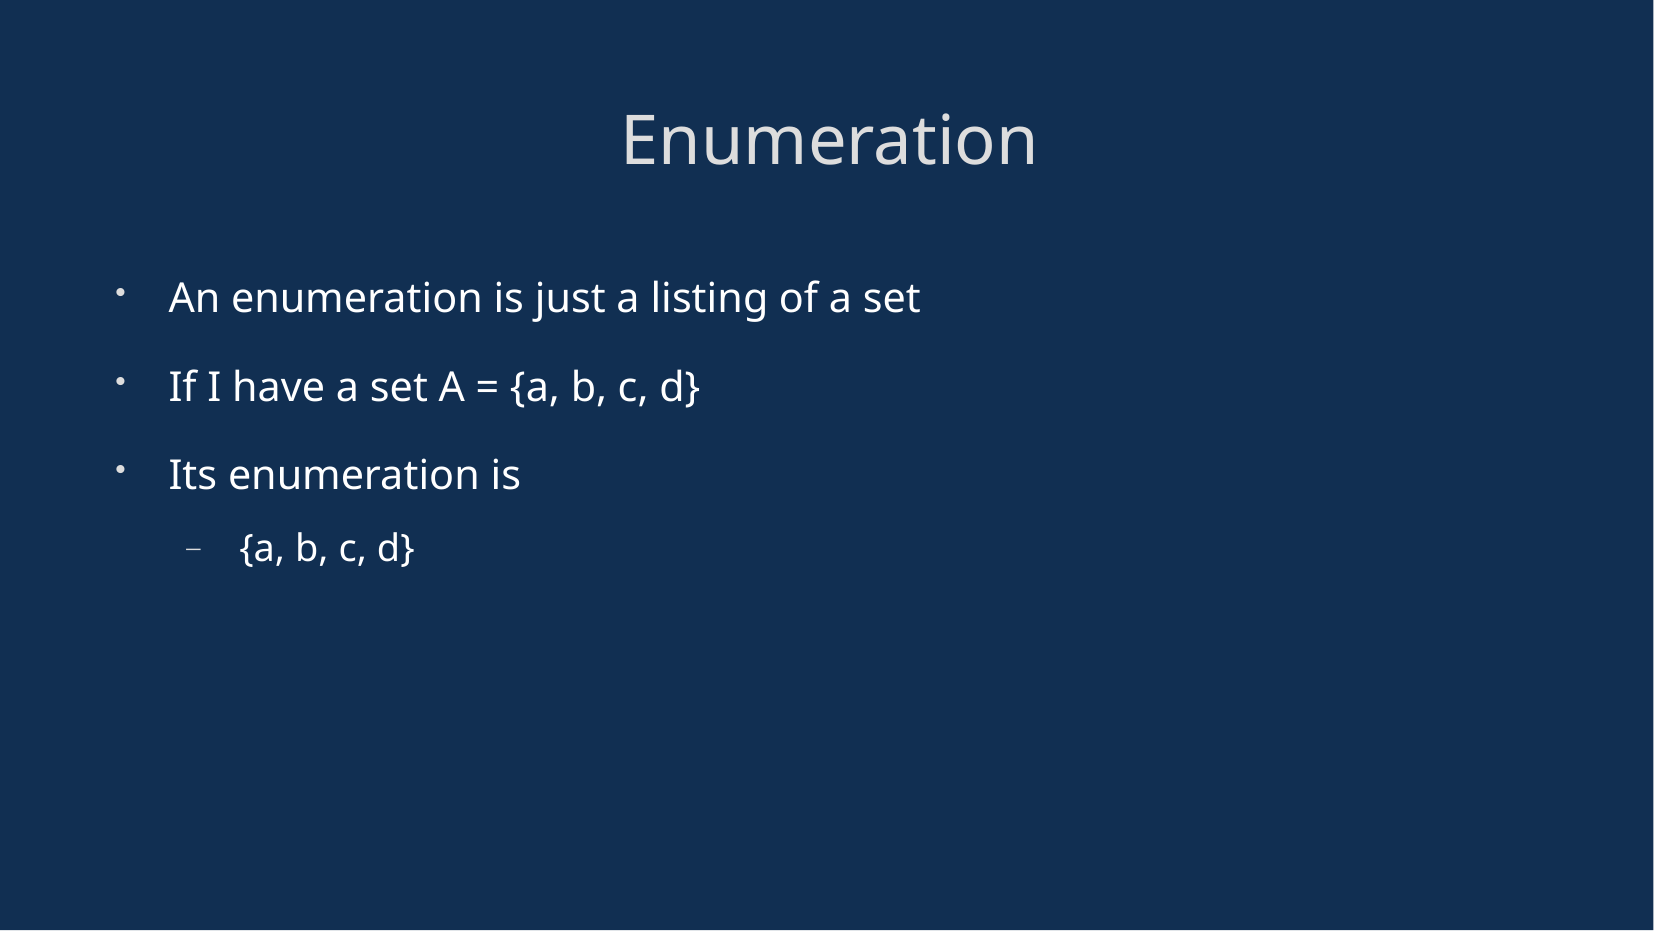

# Enumeration
An enumeration is just a listing of a set
If I have a set A = {a, b, c, d}
Its enumeration is
{a, b, c, d}